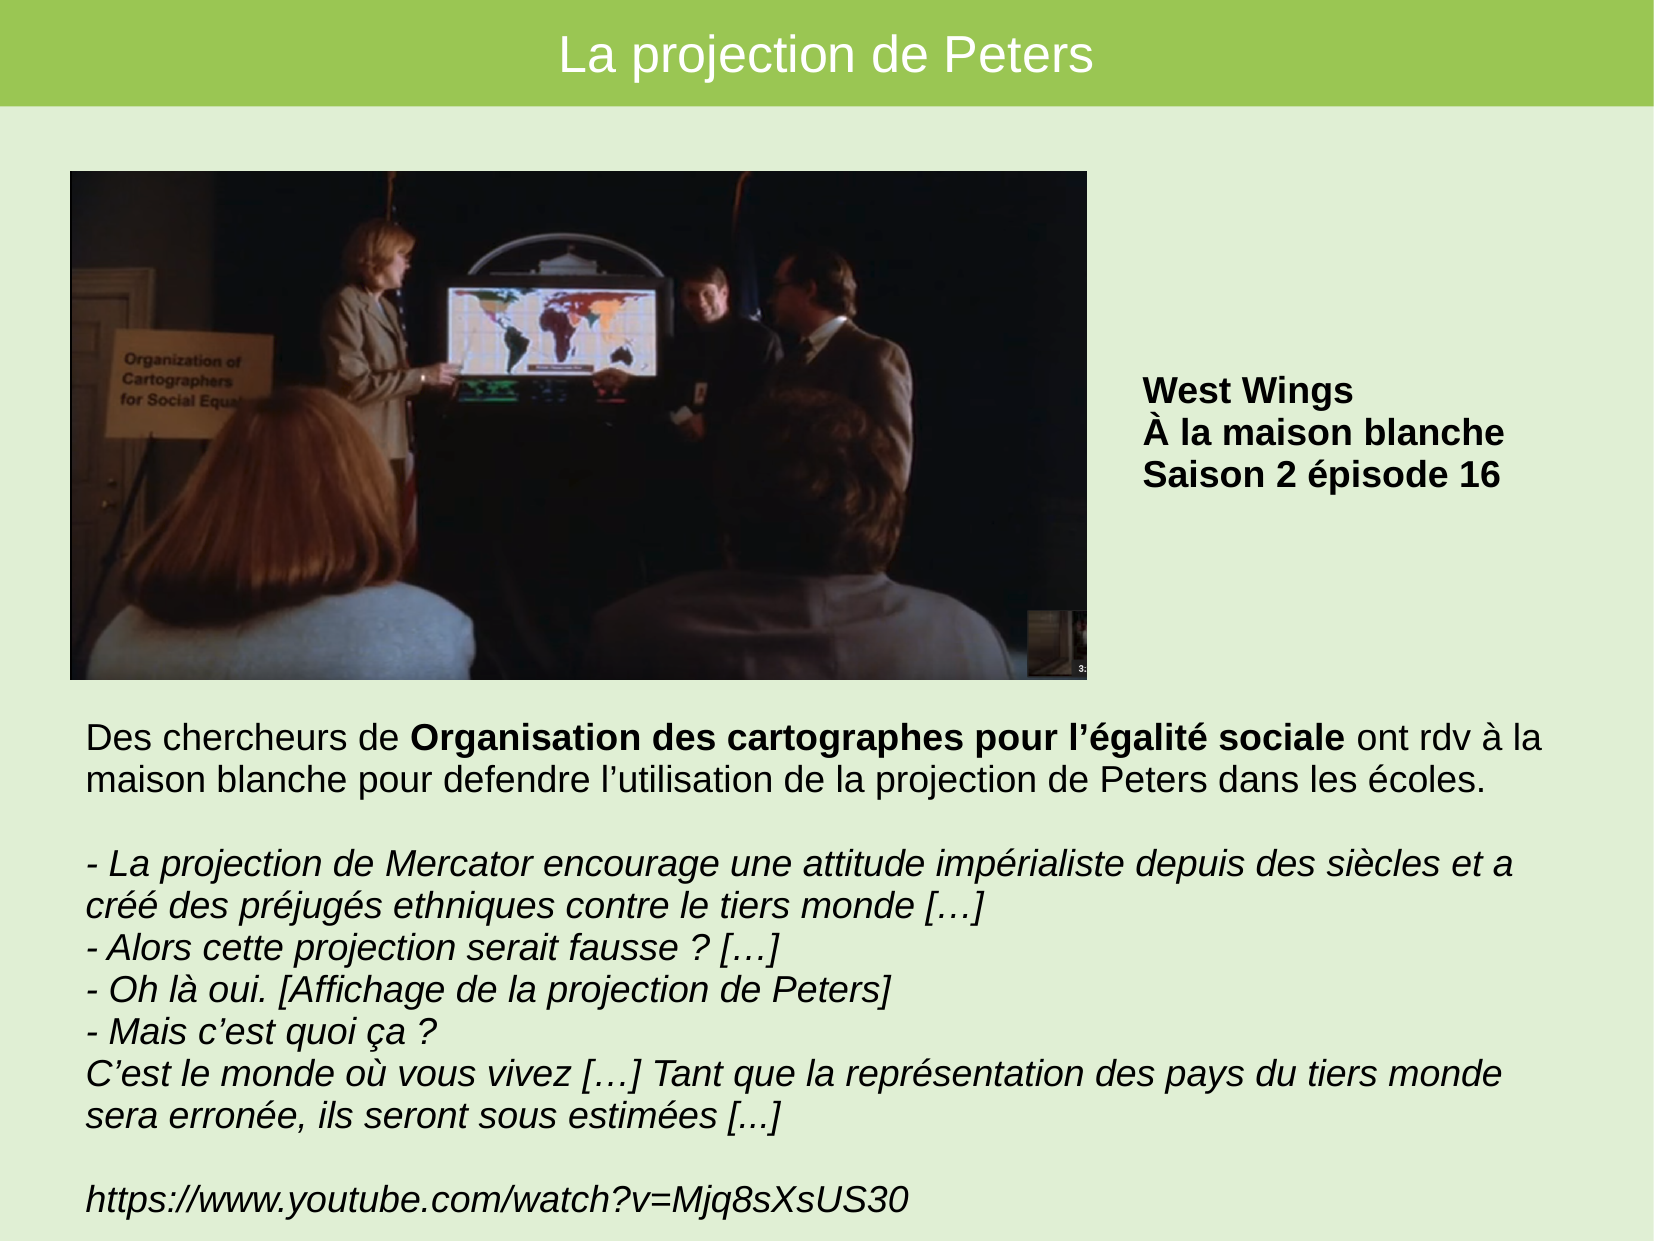

# La projection de Peters
West Wings
À la maison blanche
Saison 2 épisode 16
Des chercheurs de Organisation des cartographes pour l’égalité sociale ont rdv à la maison blanche pour defendre l’utilisation de la projection de Peters dans les écoles.
- La projection de Mercator encourage une attitude impérialiste depuis des siècles et a créé des préjugés ethniques contre le tiers monde […]
- Alors cette projection serait fausse ? […]
- Oh là oui. [Affichage de la projection de Peters]
- Mais c’est quoi ça ?
C’est le monde où vous vivez […] Tant que la représentation des pays du tiers monde sera erronée, ils seront sous estimées [...]
https://www.youtube.com/watch?v=Mjq8sXsUS30